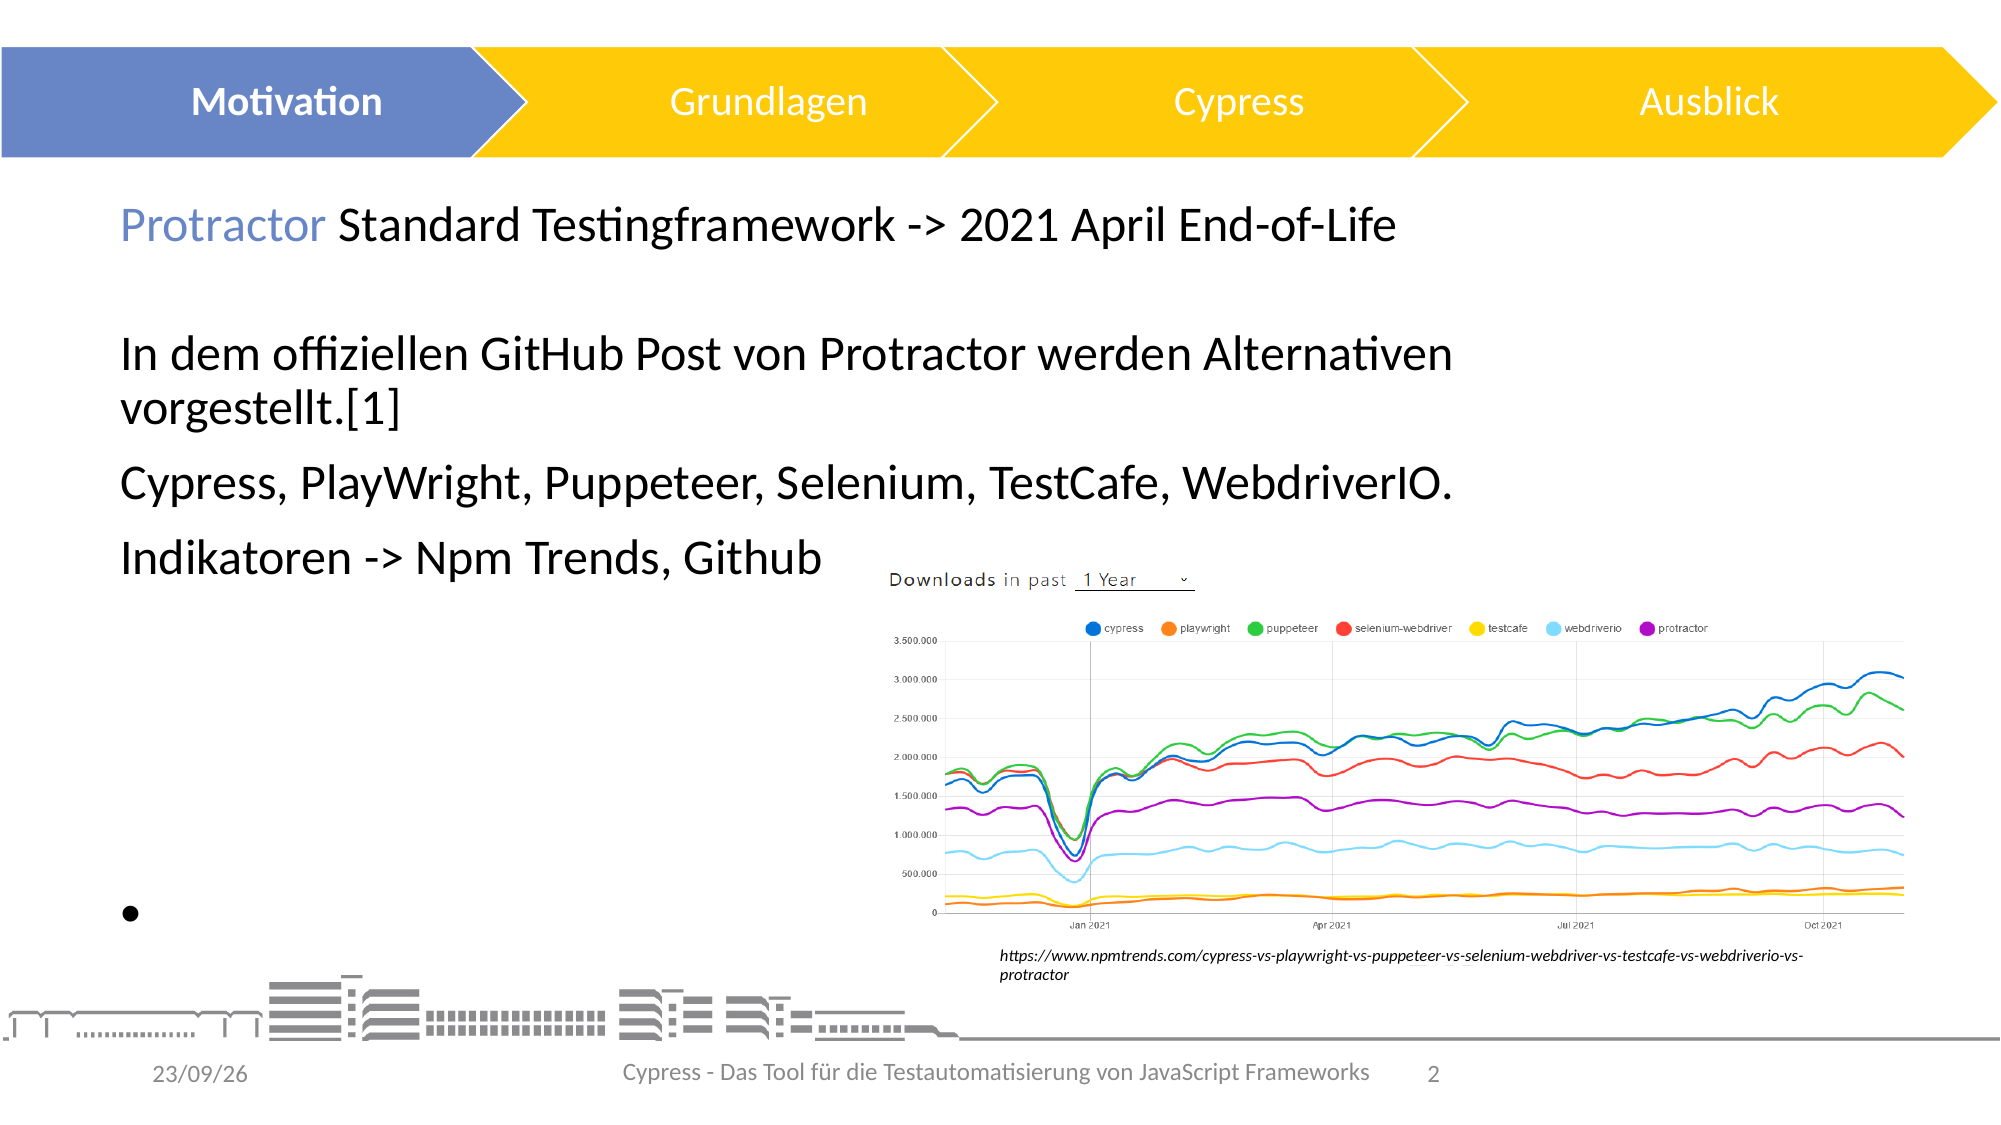

Motivation
Grundlagen
Cypress
Ausblick
# Protractor Standard Testingframework -> 2021 April End-of-Life
In dem offiziellen GitHub Post von Protractor werden Alternativen vorgestellt.[1]
Cypress, PlayWright, Puppeteer, Selenium, TestCafe, WebdriverIO.
Indikatoren -> Npm Trends, Github
https://www.npmtrends.com/cypress-vs-playwright-vs-puppeteer-vs-selenium-webdriver-vs-testcafe-vs-webdriverio-vs-protractor
Cypress - Das Tool für die Testautomatisierung von JavaScript Frameworks
2